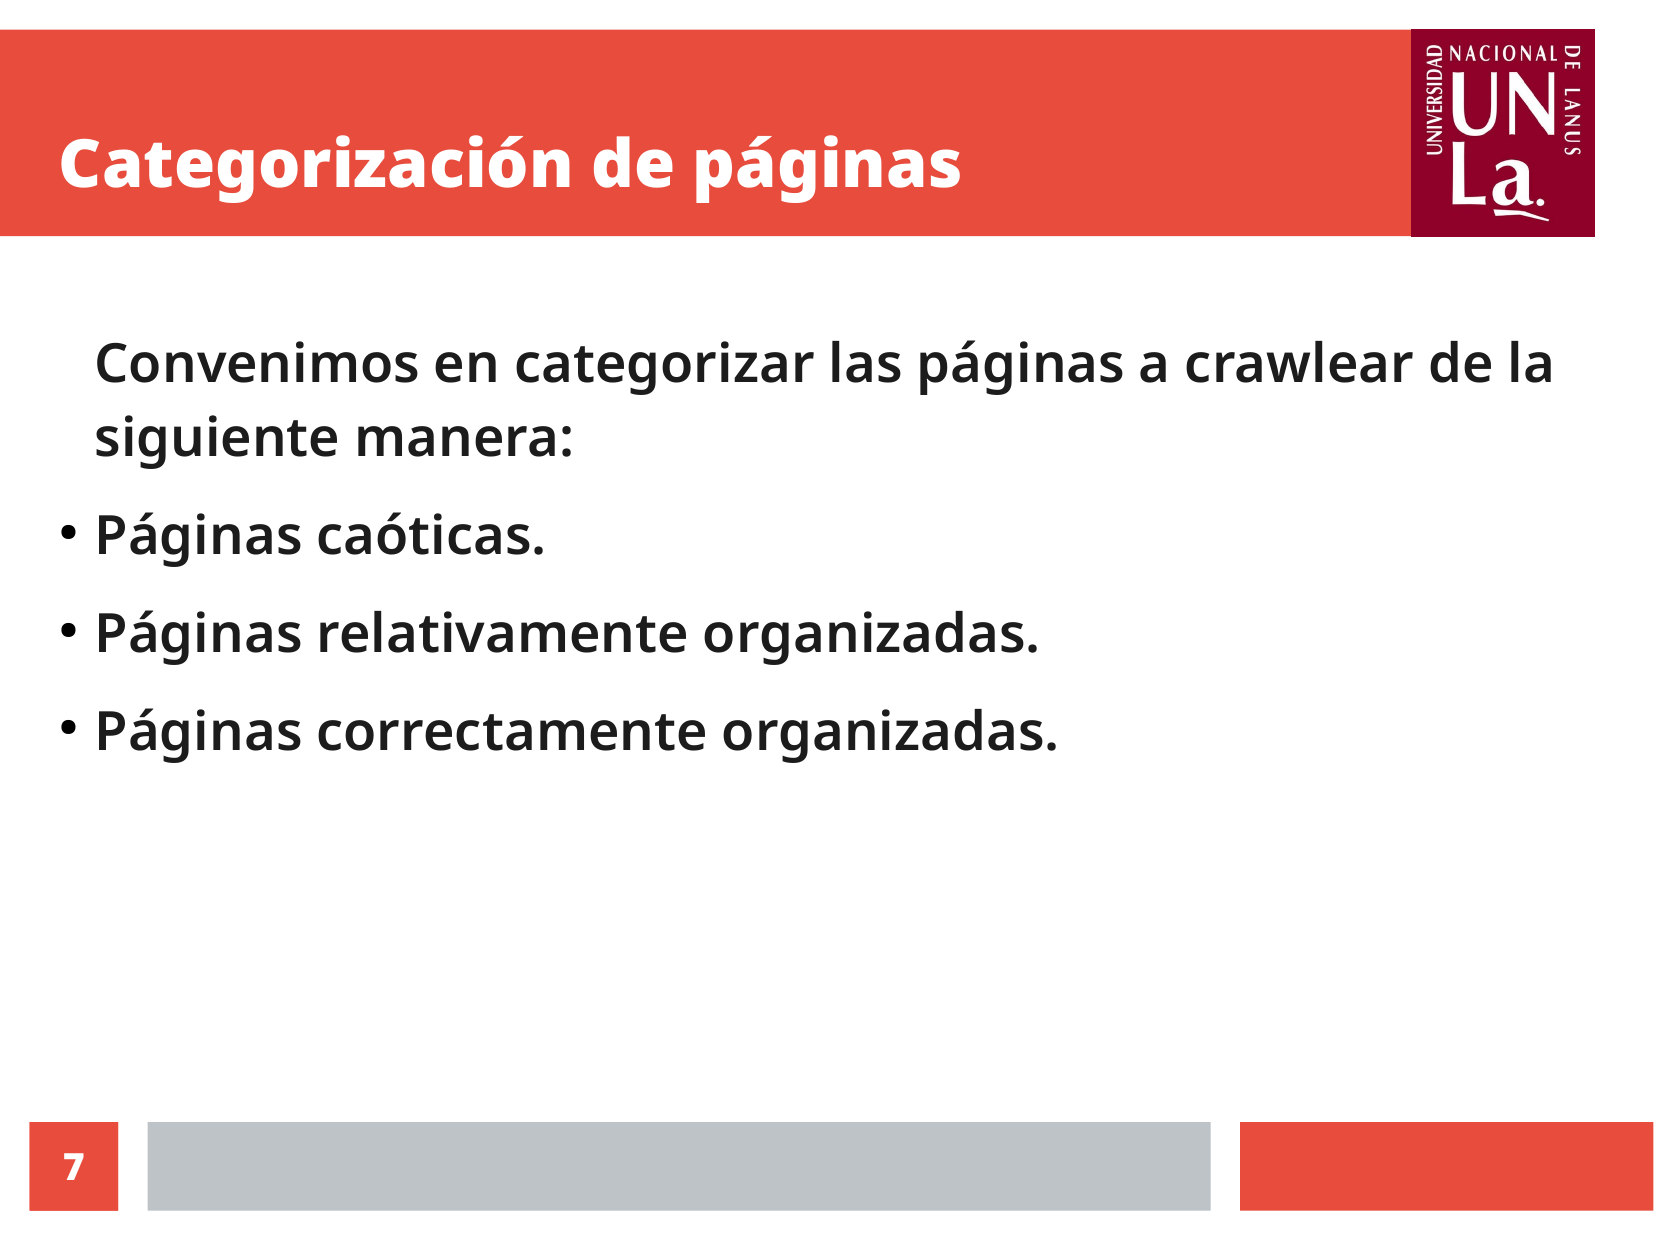

# Categorización de páginas
Convenimos en categorizar las páginas a crawlear de la siguiente manera:
Páginas caóticas.
Páginas relativamente organizadas.
Páginas correctamente organizadas.
7